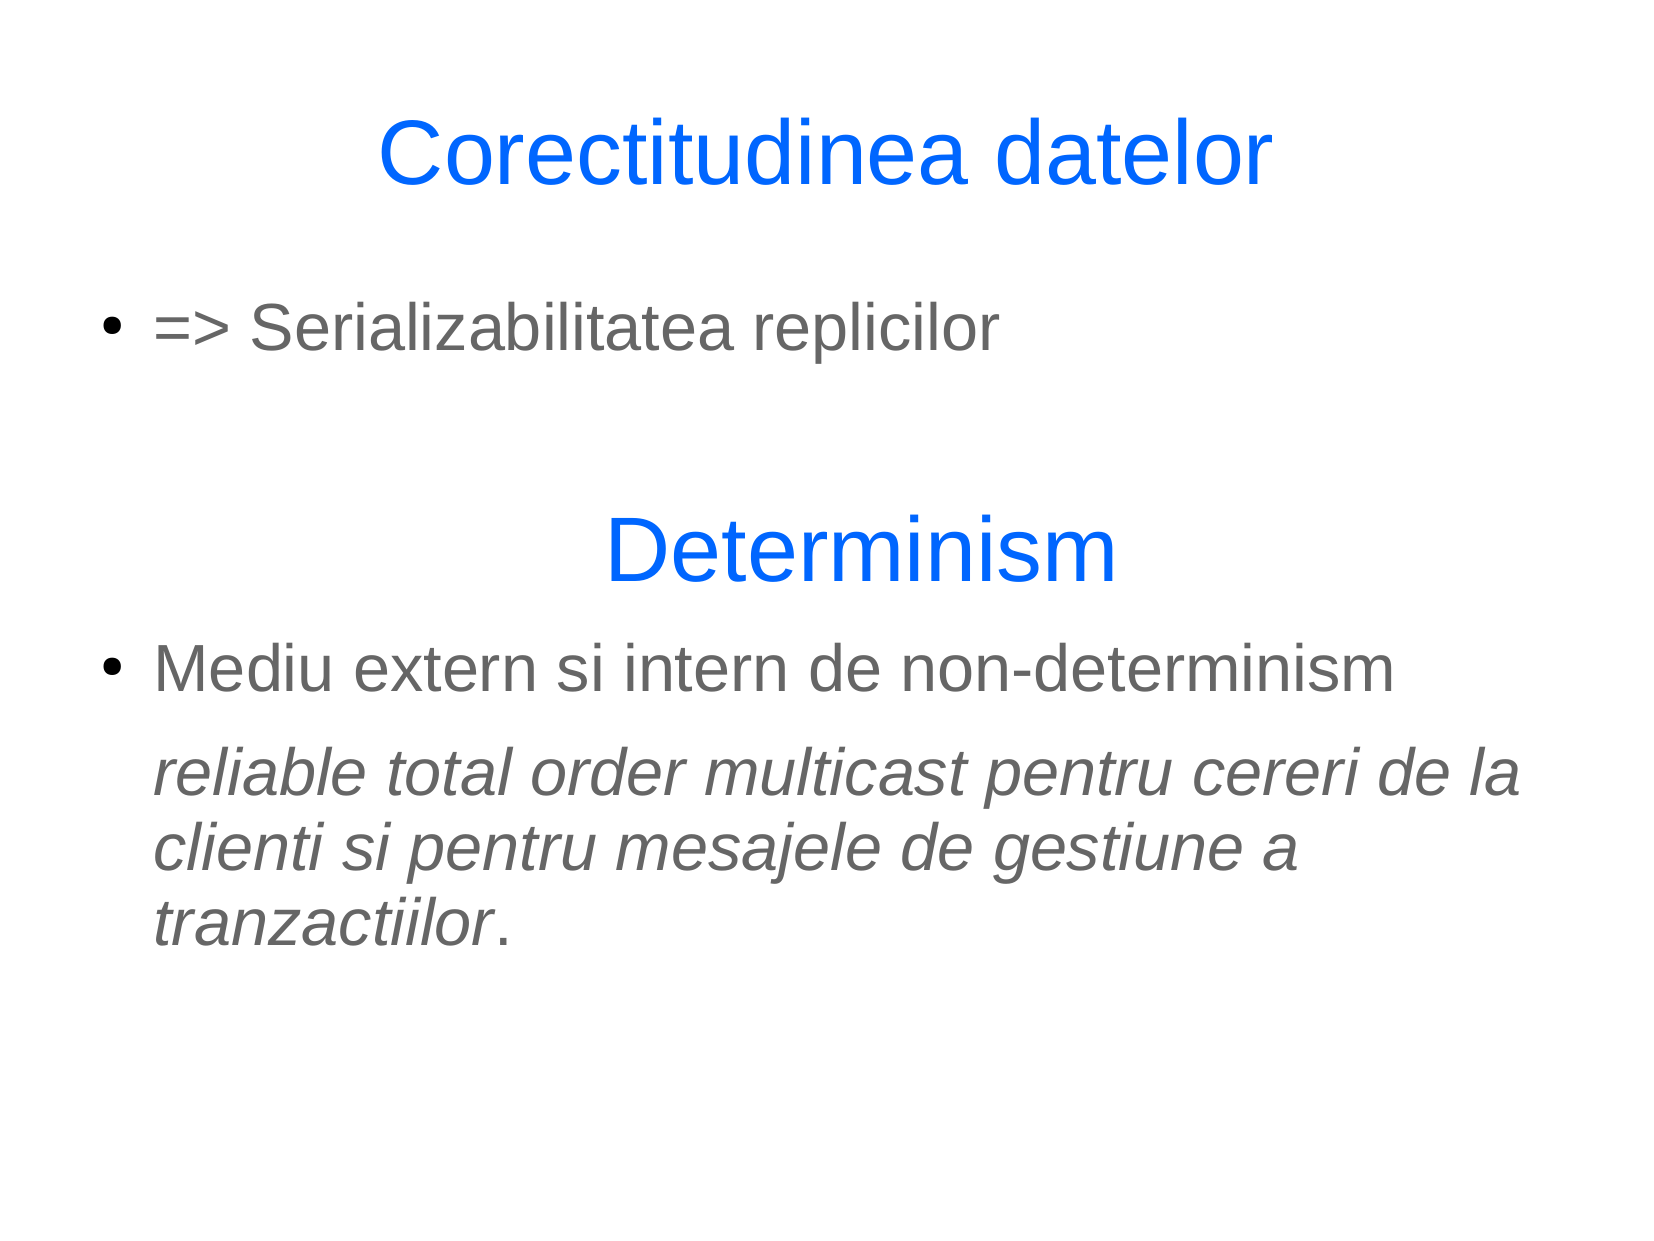

# Corectitudinea datelor
=> Serializabilitatea replicilor
Determinism
Mediu extern si intern de non-determinism
reliable total order multicast pentru cereri de la clienti si pentru mesajele de gestiune a tranzactiilor.